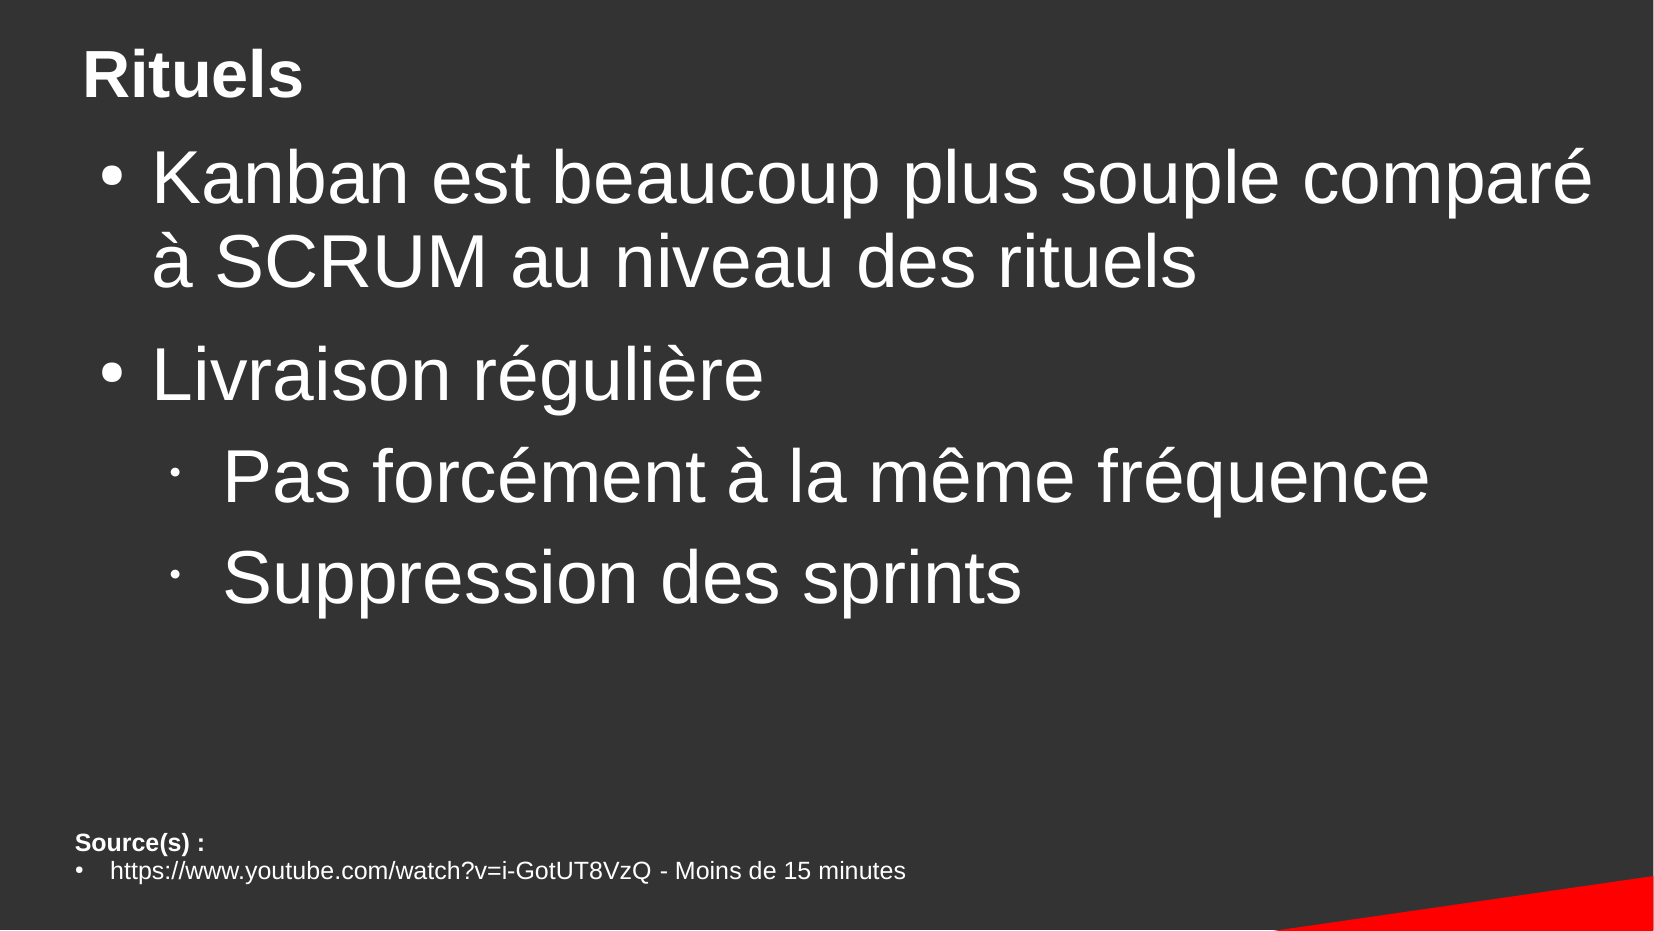

# Rituels
Kanban est beaucoup plus souple comparé à SCRUM au niveau des rituels
Livraison régulière
Pas forcément à la même fréquence
Suppression des sprints
Source(s) :
https://www.youtube.com/watch?v=i-GotUT8VzQ - Moins de 15 minutes